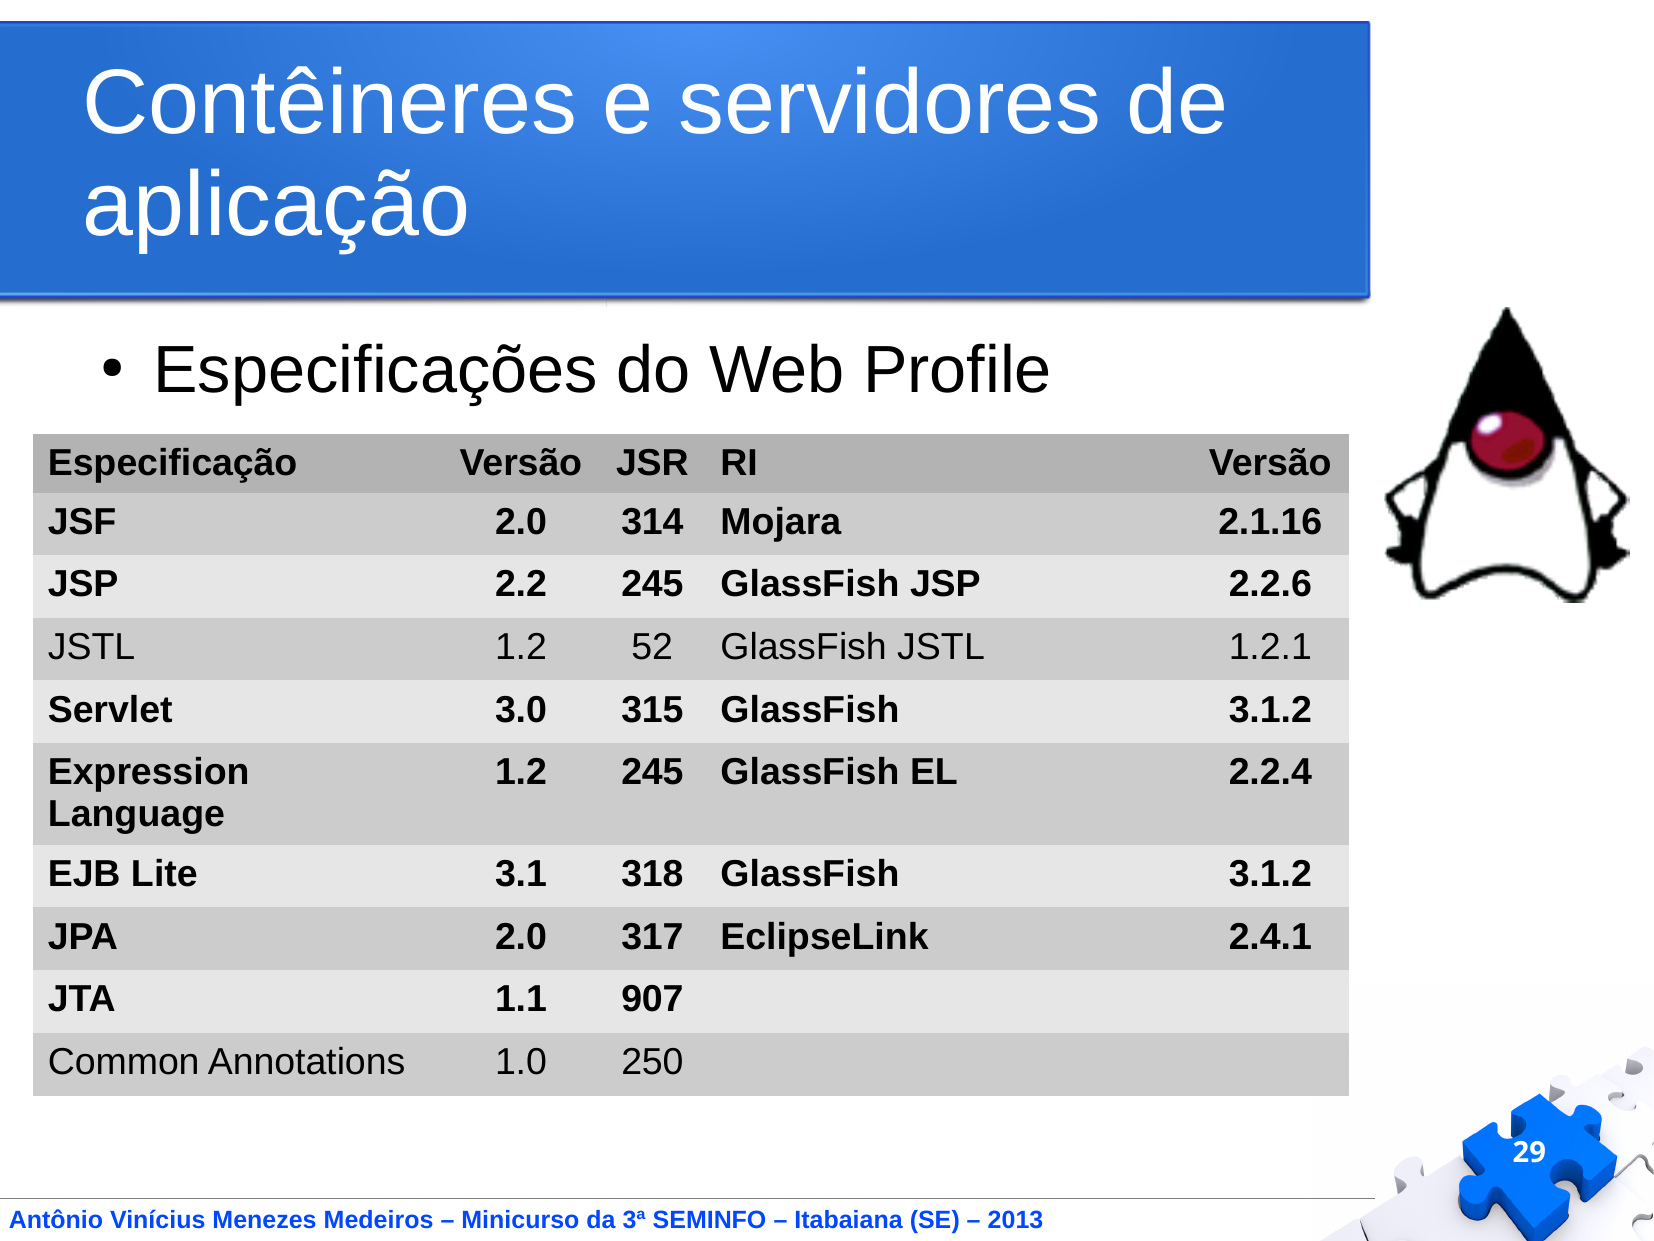

# Contêineres e servidores de aplicação
Especificações do Web Profile
| Especificação | Versão | JSR | RI | Versão |
| --- | --- | --- | --- | --- |
| JSF | 2.0 | 314 | Mojara | 2.1.16 |
| JSP | 2.2 | 245 | GlassFish JSP | 2.2.6 |
| JSTL | 1.2 | 52 | GlassFish JSTL | 1.2.1 |
| Servlet | 3.0 | 315 | GlassFish | 3.1.2 |
| Expression Language | 1.2 | 245 | GlassFish EL | 2.2.4 |
| EJB Lite | 3.1 | 318 | GlassFish | 3.1.2 |
| JPA | 2.0 | 317 | EclipseLink | 2.4.1 |
| JTA | 1.1 | 907 | | |
| Common Annotations | 1.0 | 250 | | |
29